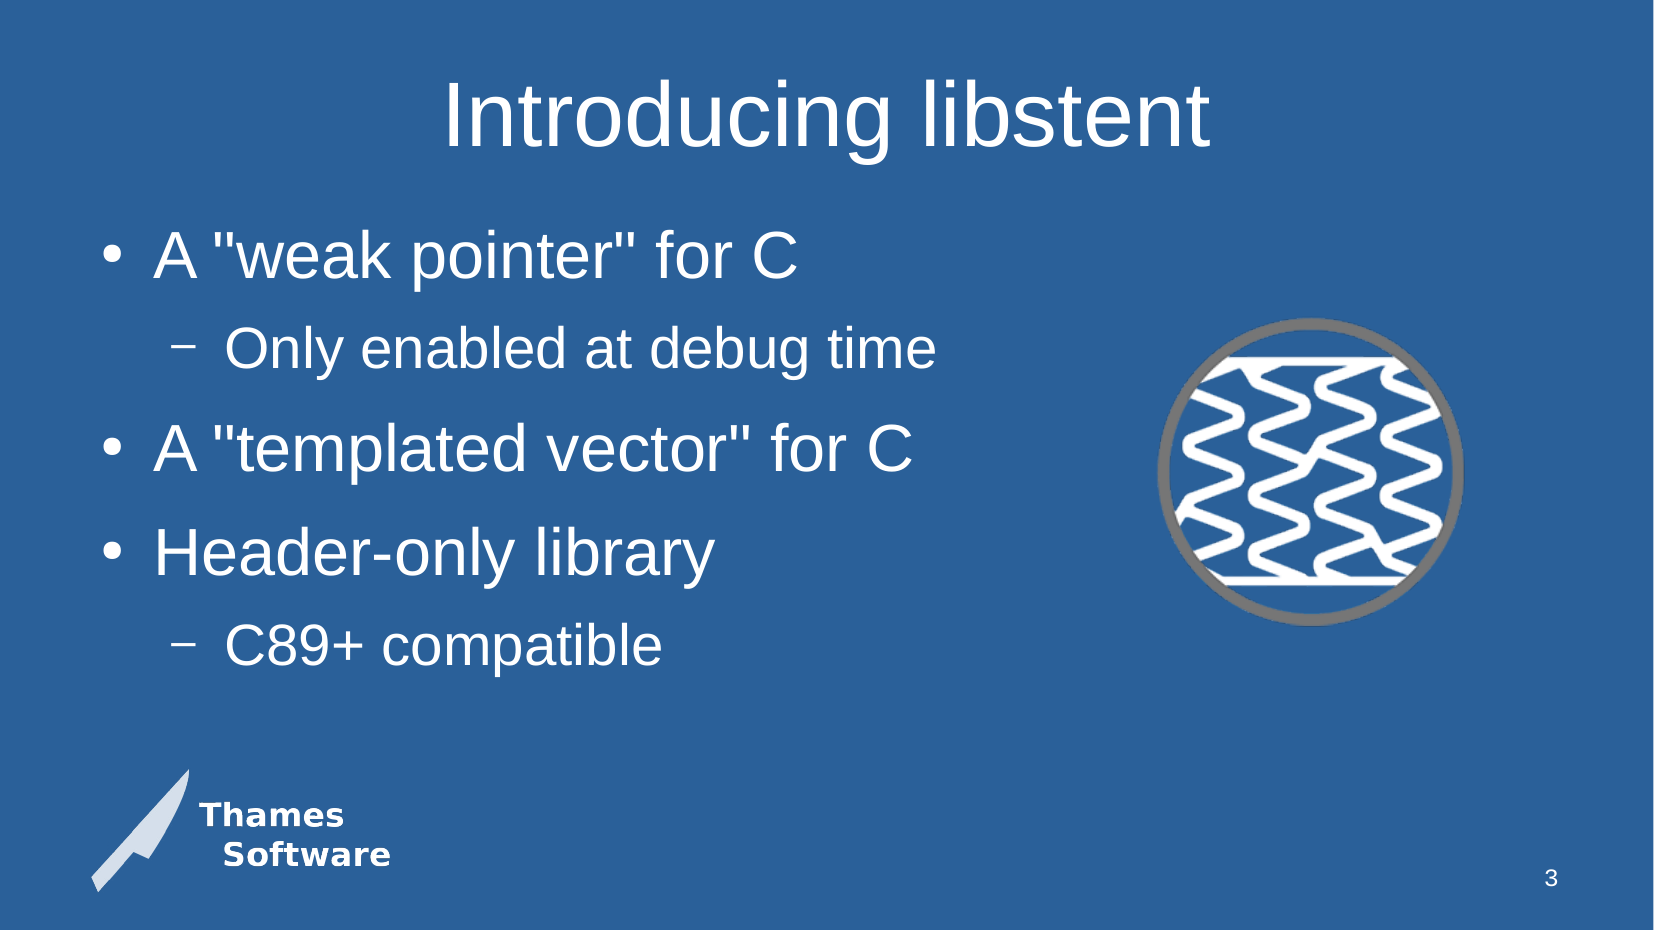

# Introducing libstent
A "weak pointer" for C
Only enabled at debug time
A "templated vector" for C
Header-only library
C89+ compatible